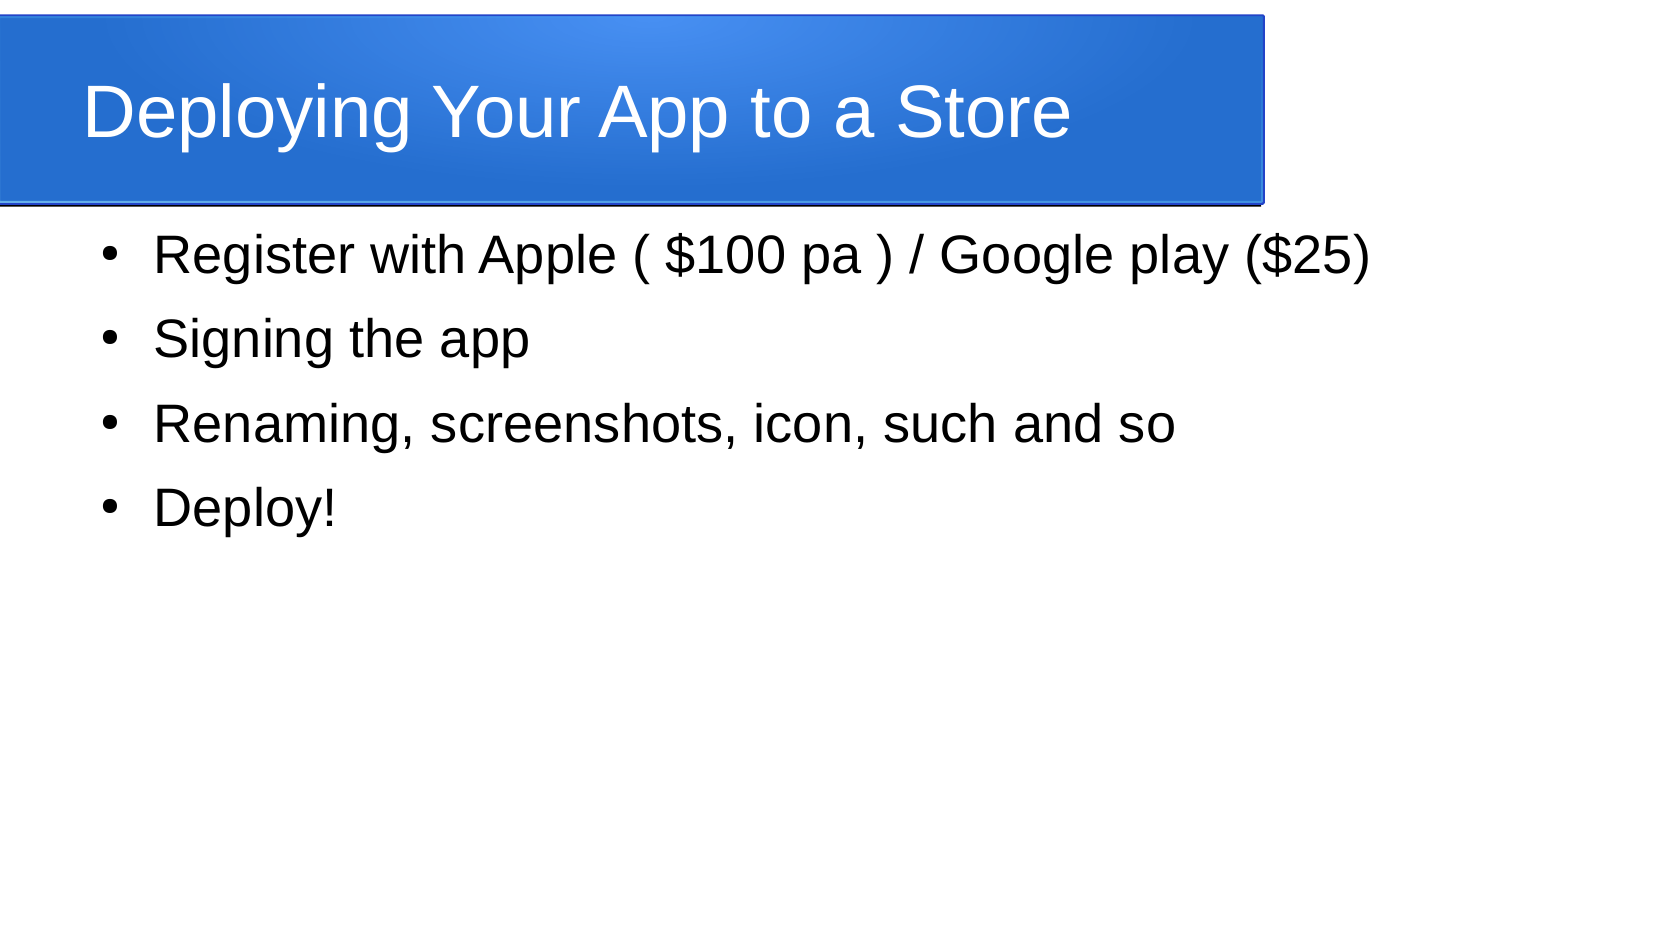

# Deploying Your App to a Store
Register with Apple ( $100 pa ) / Google play ($25)
Signing the app
Renaming, screenshots, icon, such and so
Deploy!